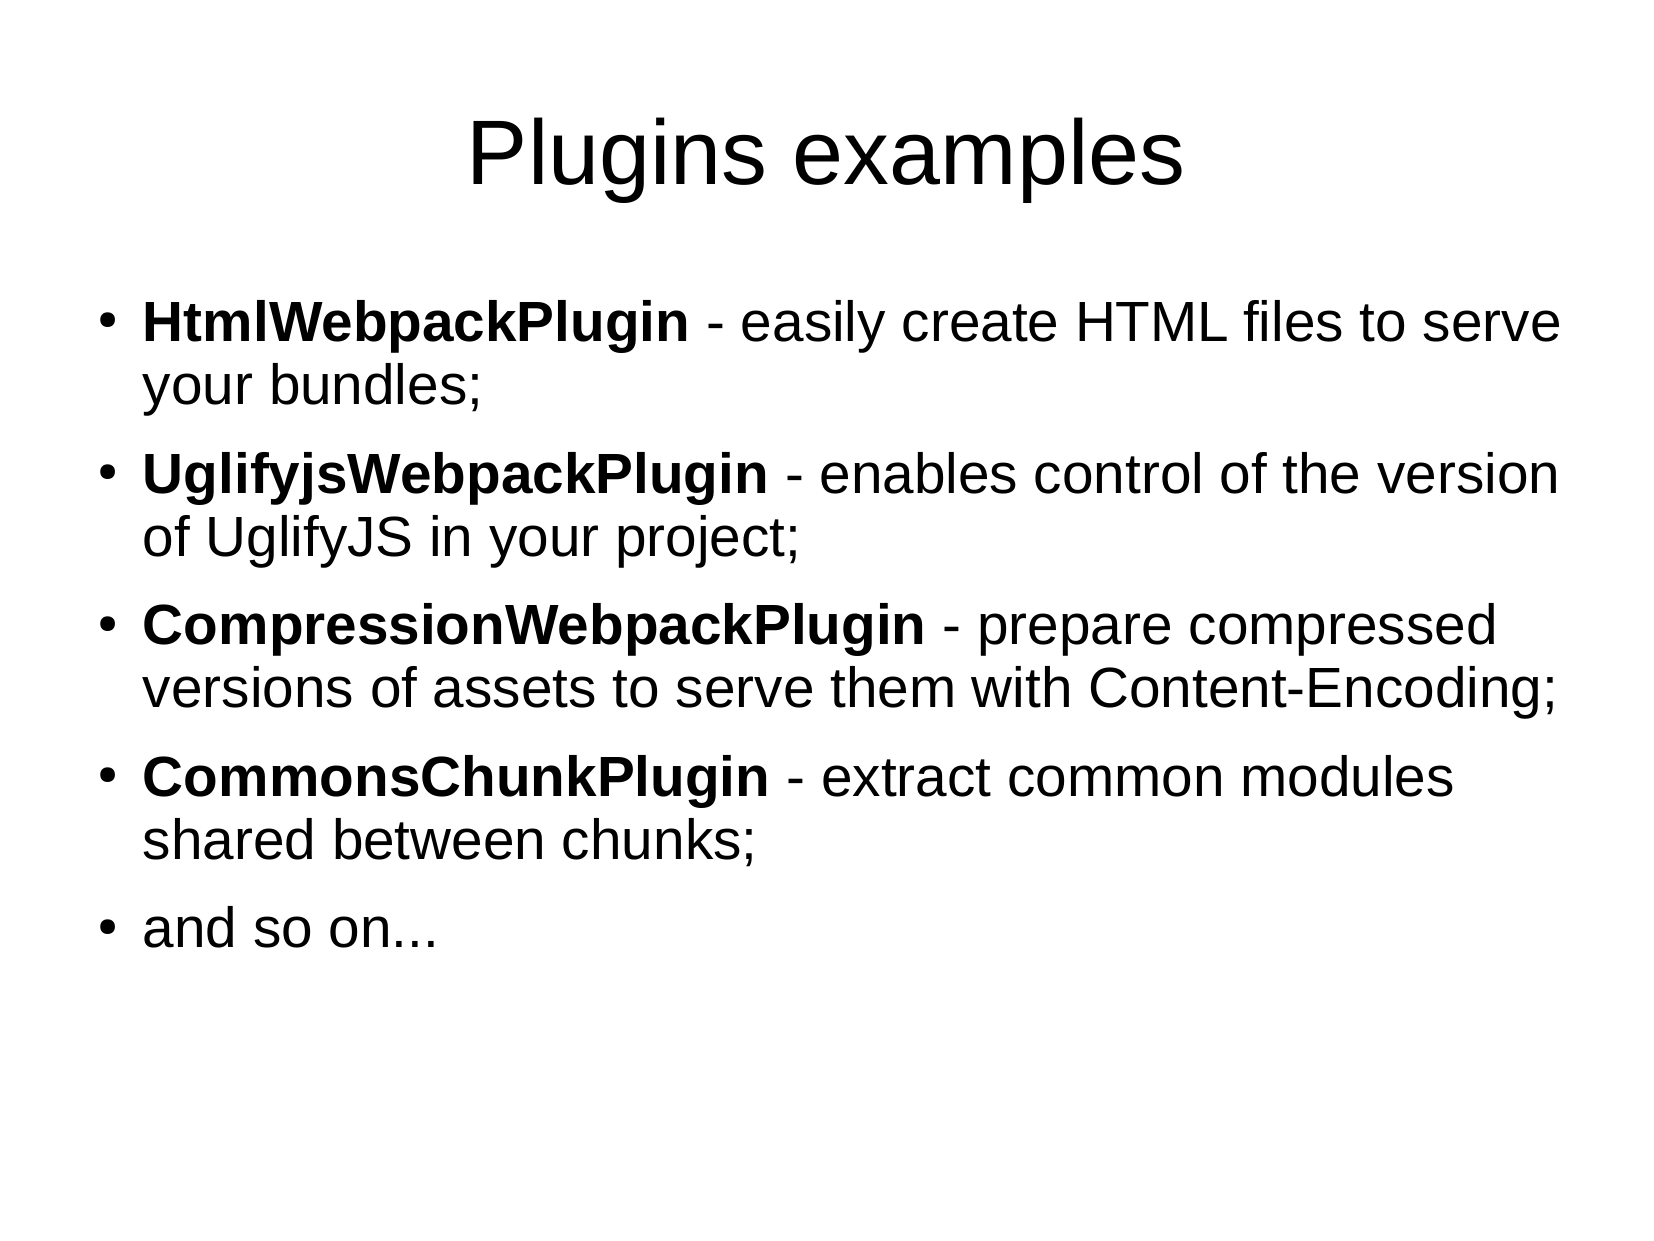

# Plugins examples
HtmlWebpackPlugin - easily create HTML files to serve your bundles;
UglifyjsWebpackPlugin - enables control of the version of UglifyJS in your project;
CompressionWebpackPlugin - prepare compressed versions of assets to serve them with Content-Encoding;
CommonsChunkPlugin - extract common modules shared between chunks;
and so on...